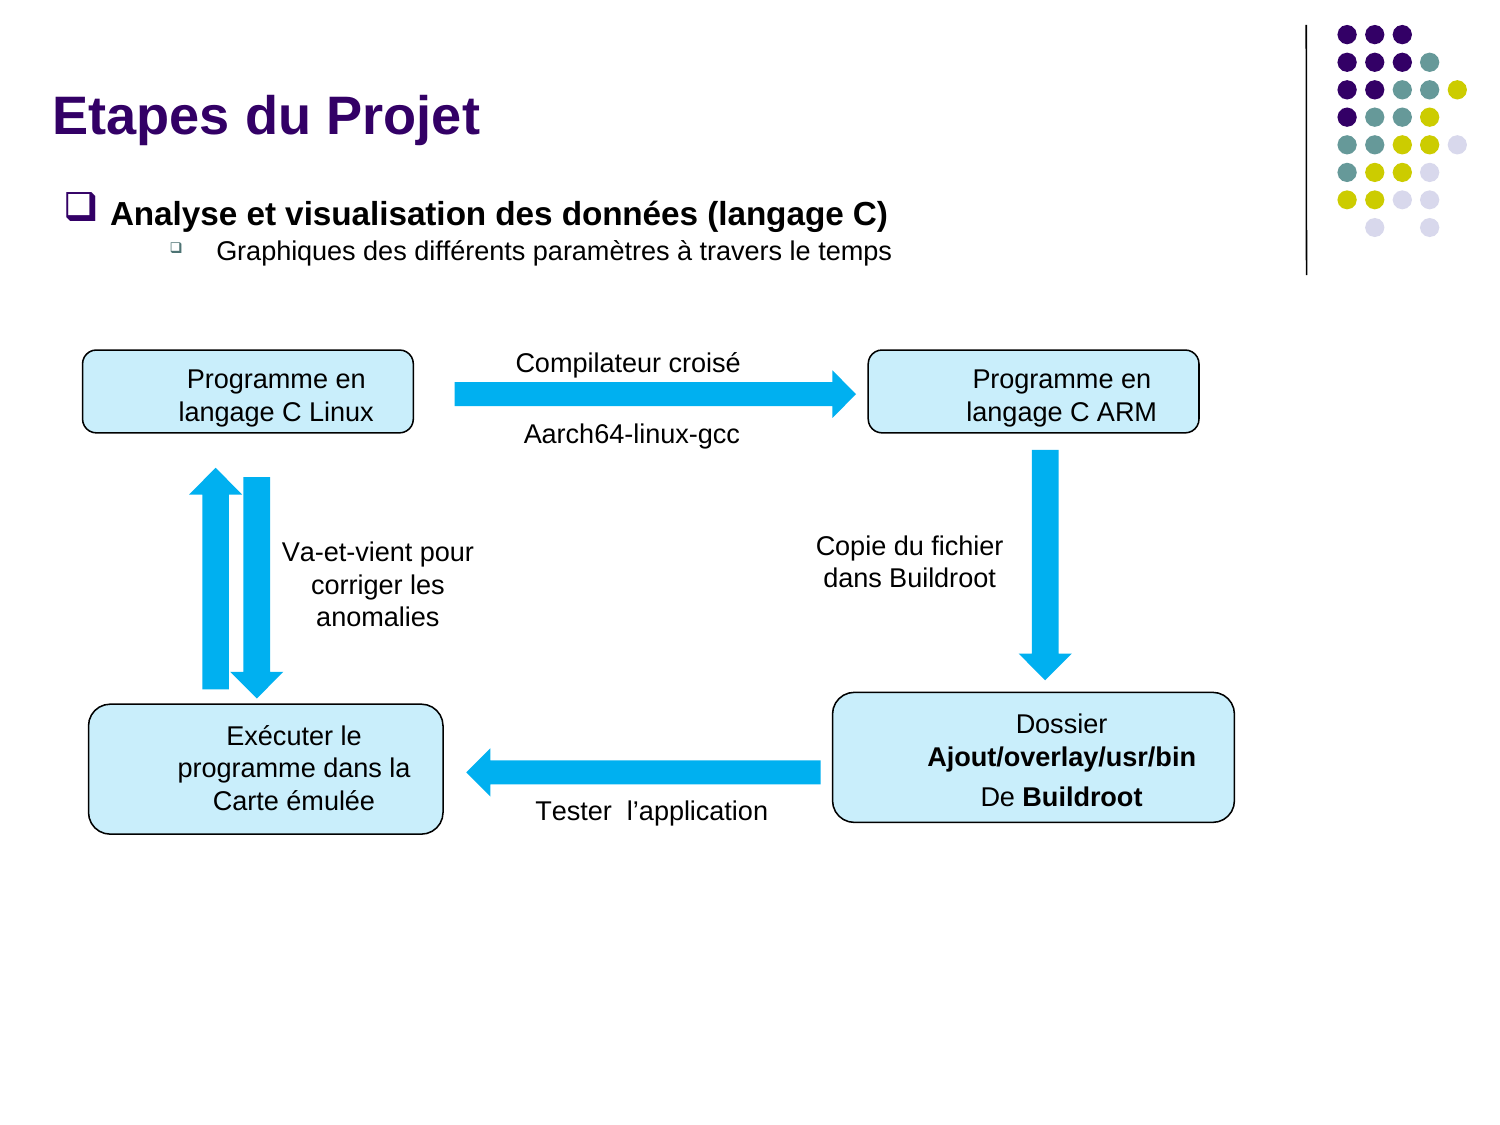

Etapes du Projet
Analyse et visualisation des données (langage C)
Graphiques des différents paramètres à travers le temps
Compilateur croisé
Programme en langage C Linux
Programme en langage C ARM
Aarch64-linux-gcc
Copie du fichier dans Buildroot
Va-et-vient pour corriger les anomalies
Dossier Ajout/overlay/usr/bin
De Buildroot
Exécuter le programme dans la Carte émulée
Tester l’application